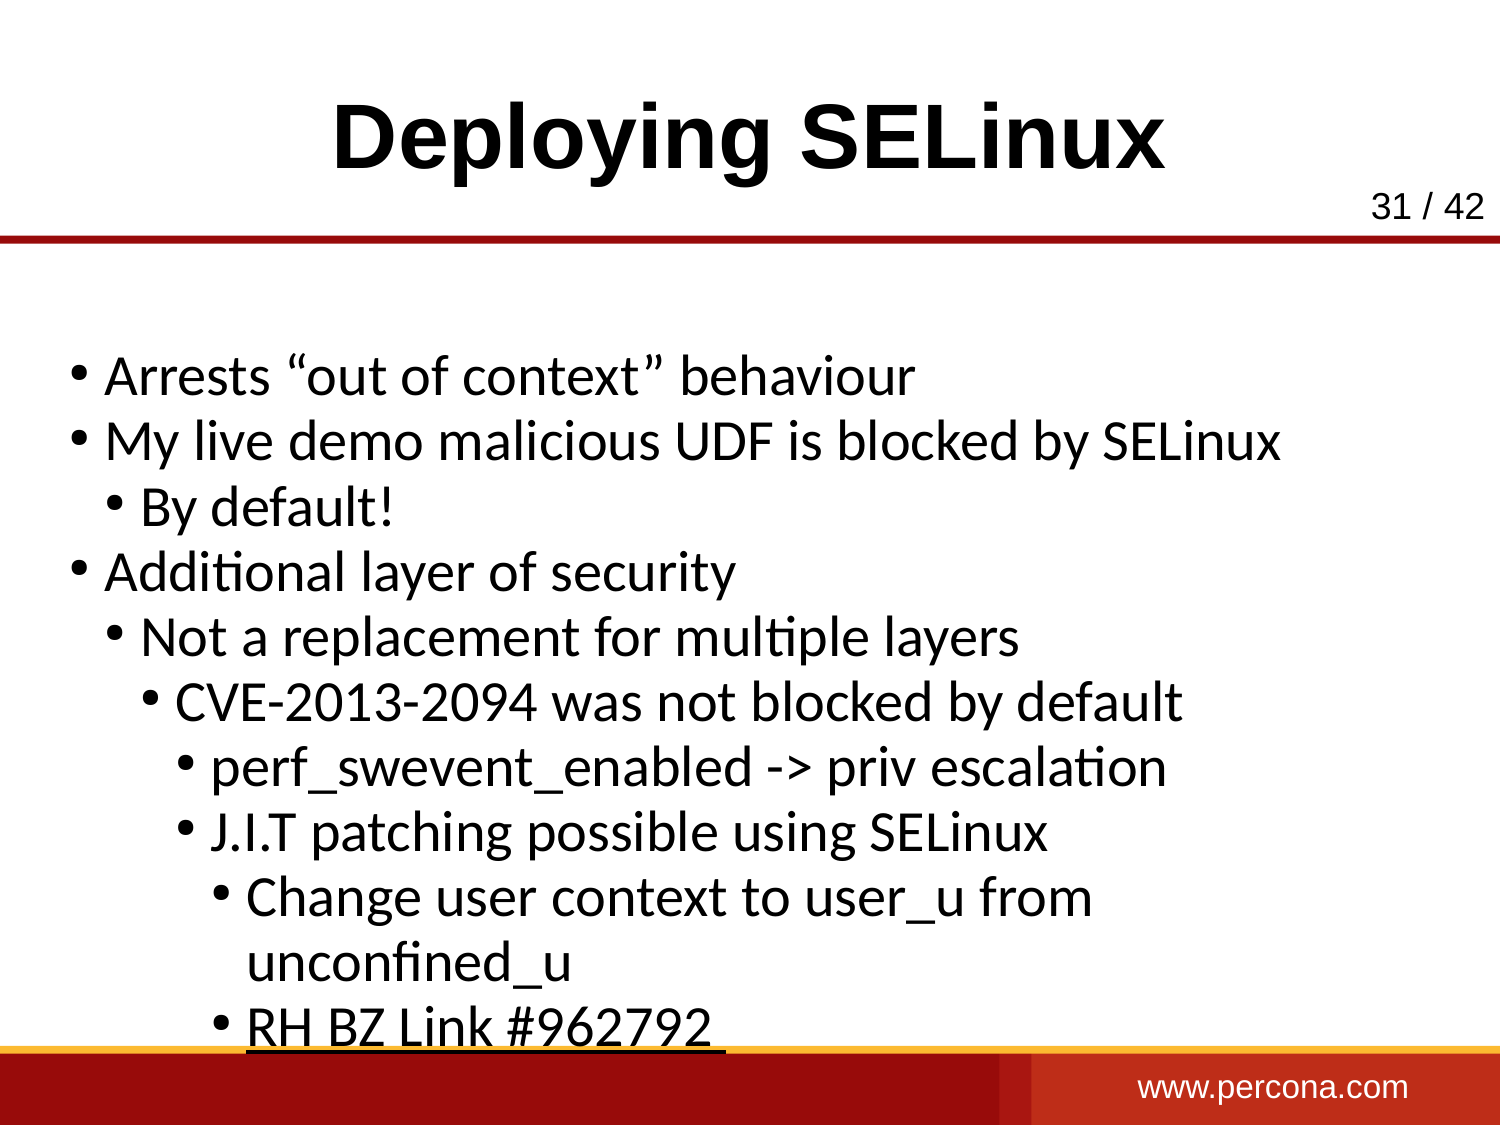

Deploying SELinux
Arrests “out of context” behaviour
My live demo malicious UDF is blocked by SELinux
By default!
Additional layer of security
Not a replacement for multiple layers
CVE-2013-2094 was not blocked by default
perf_swevent_enabled -> priv escalation
J.I.T patching possible using SELinux
Change user context to user_u from unconfined_u
RH BZ Link #962792